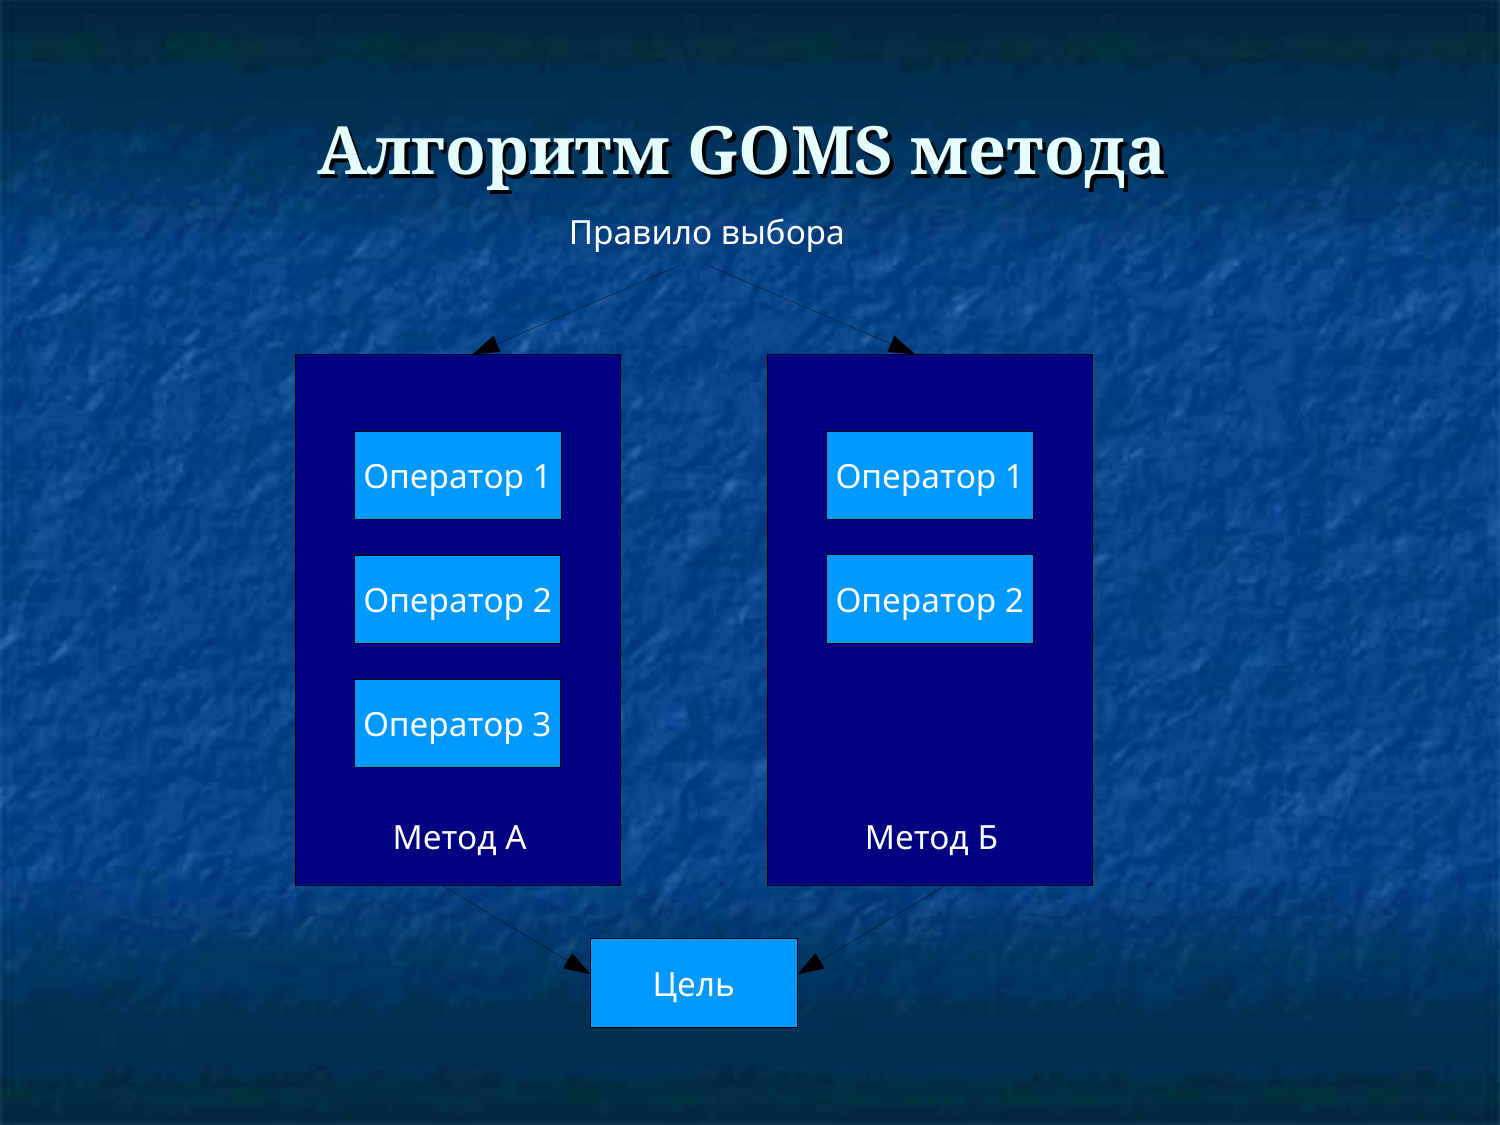

# Алгоритм GOMS метода
Правило выбора
Оператор 1
Оператор 1
Оператор 2
Оператор 2
Оператор 3
Метод Б
Метод А
Цель